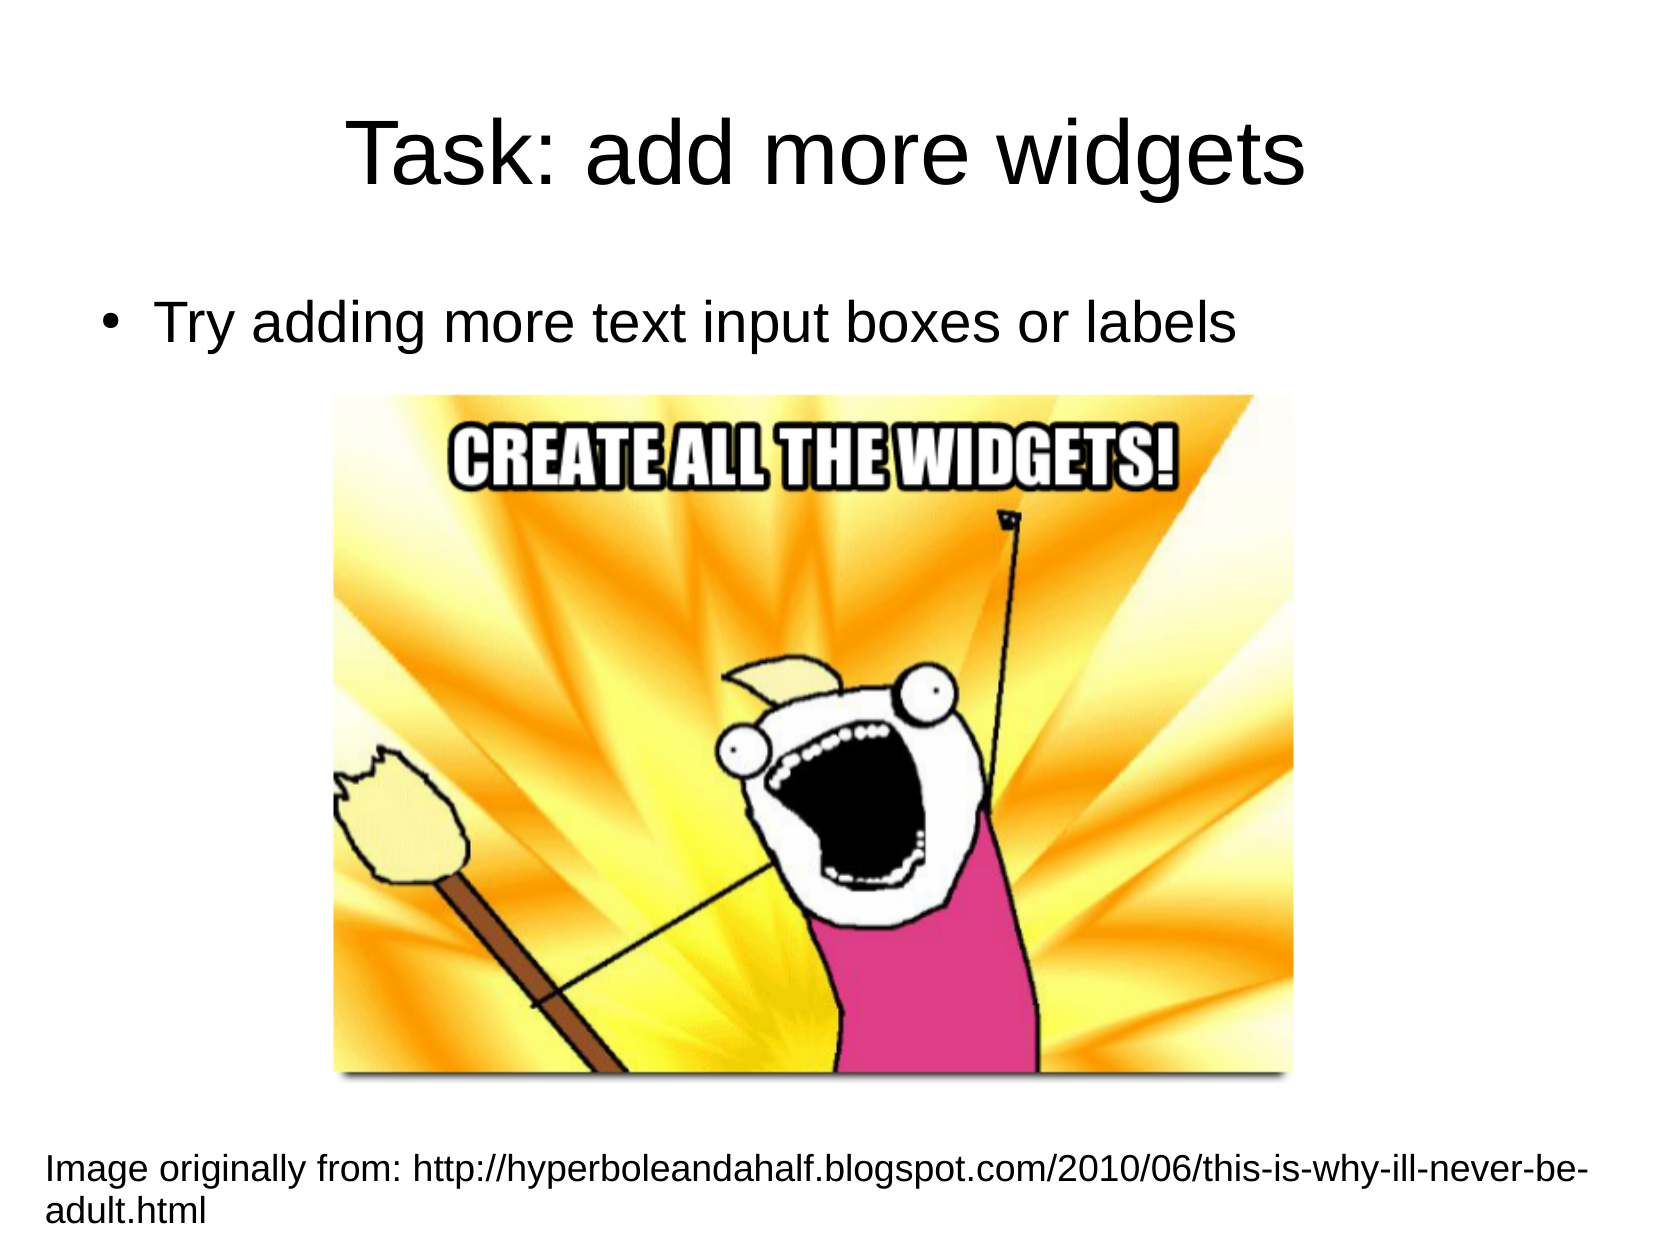

# Task: add more widgets
Try adding more text input boxes or labels
Image originally from: http://hyperboleandahalf.blogspot.com/2010/06/this-is-why-ill-never-be-adult.html